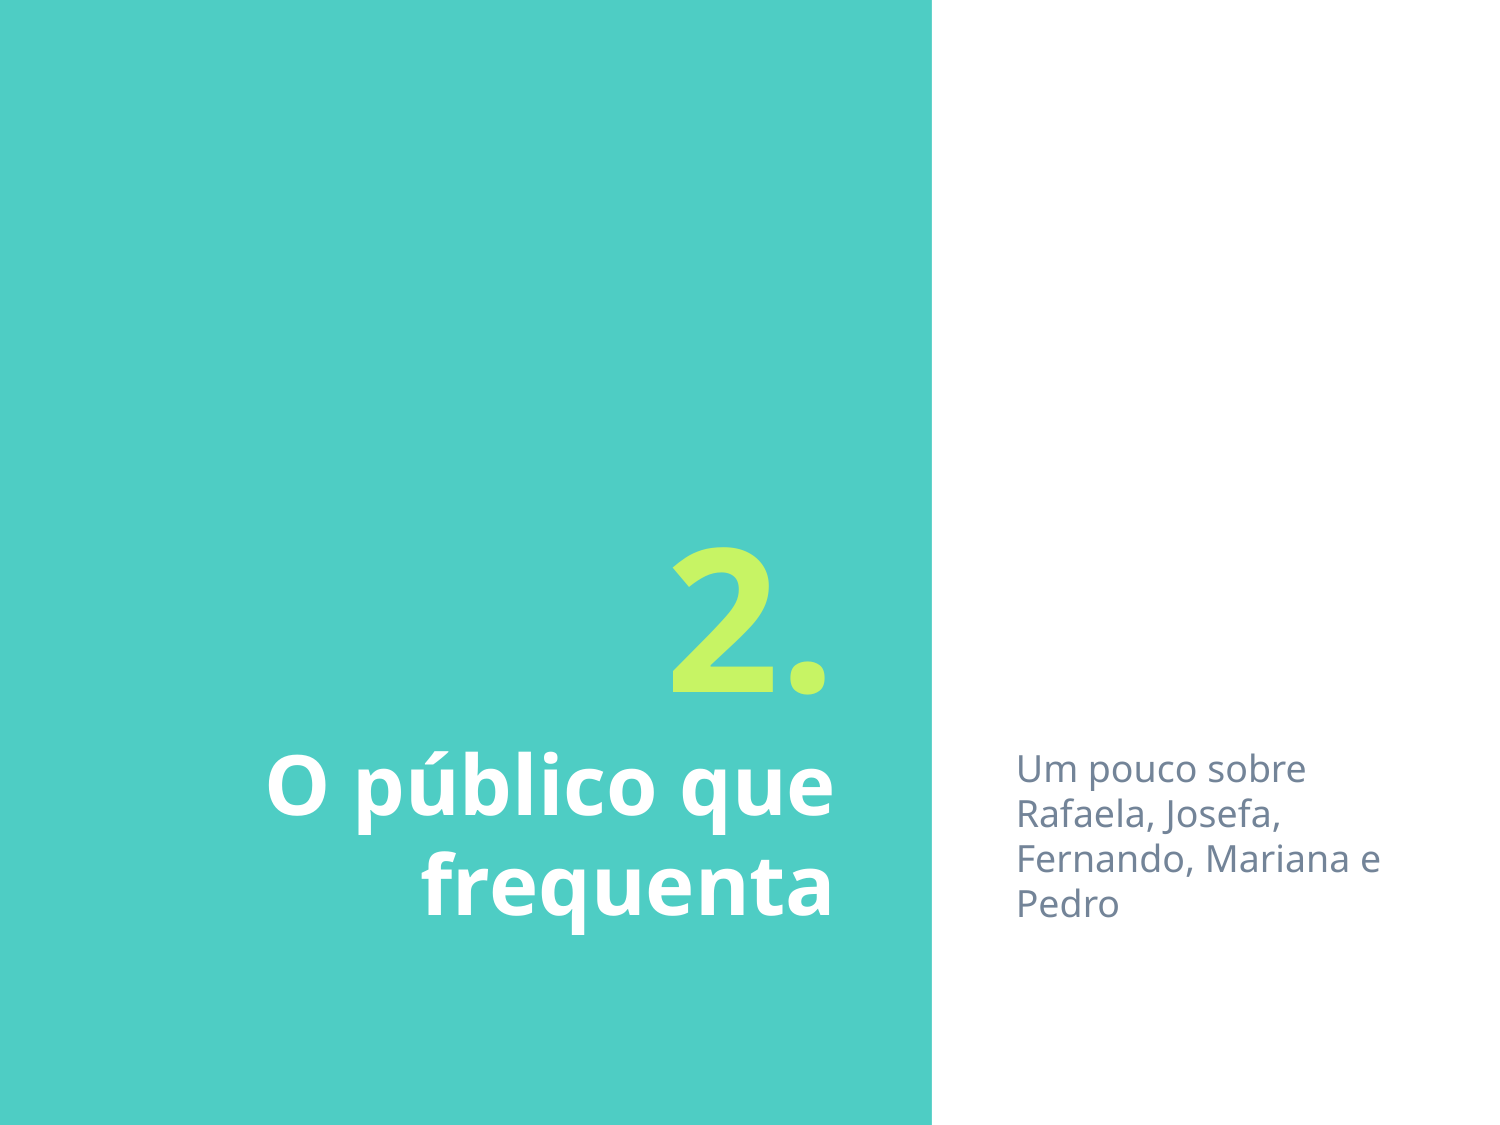

Um pouco sobre Rafaela, Josefa, Fernando, Mariana e Pedro
# 2. O público que frequenta